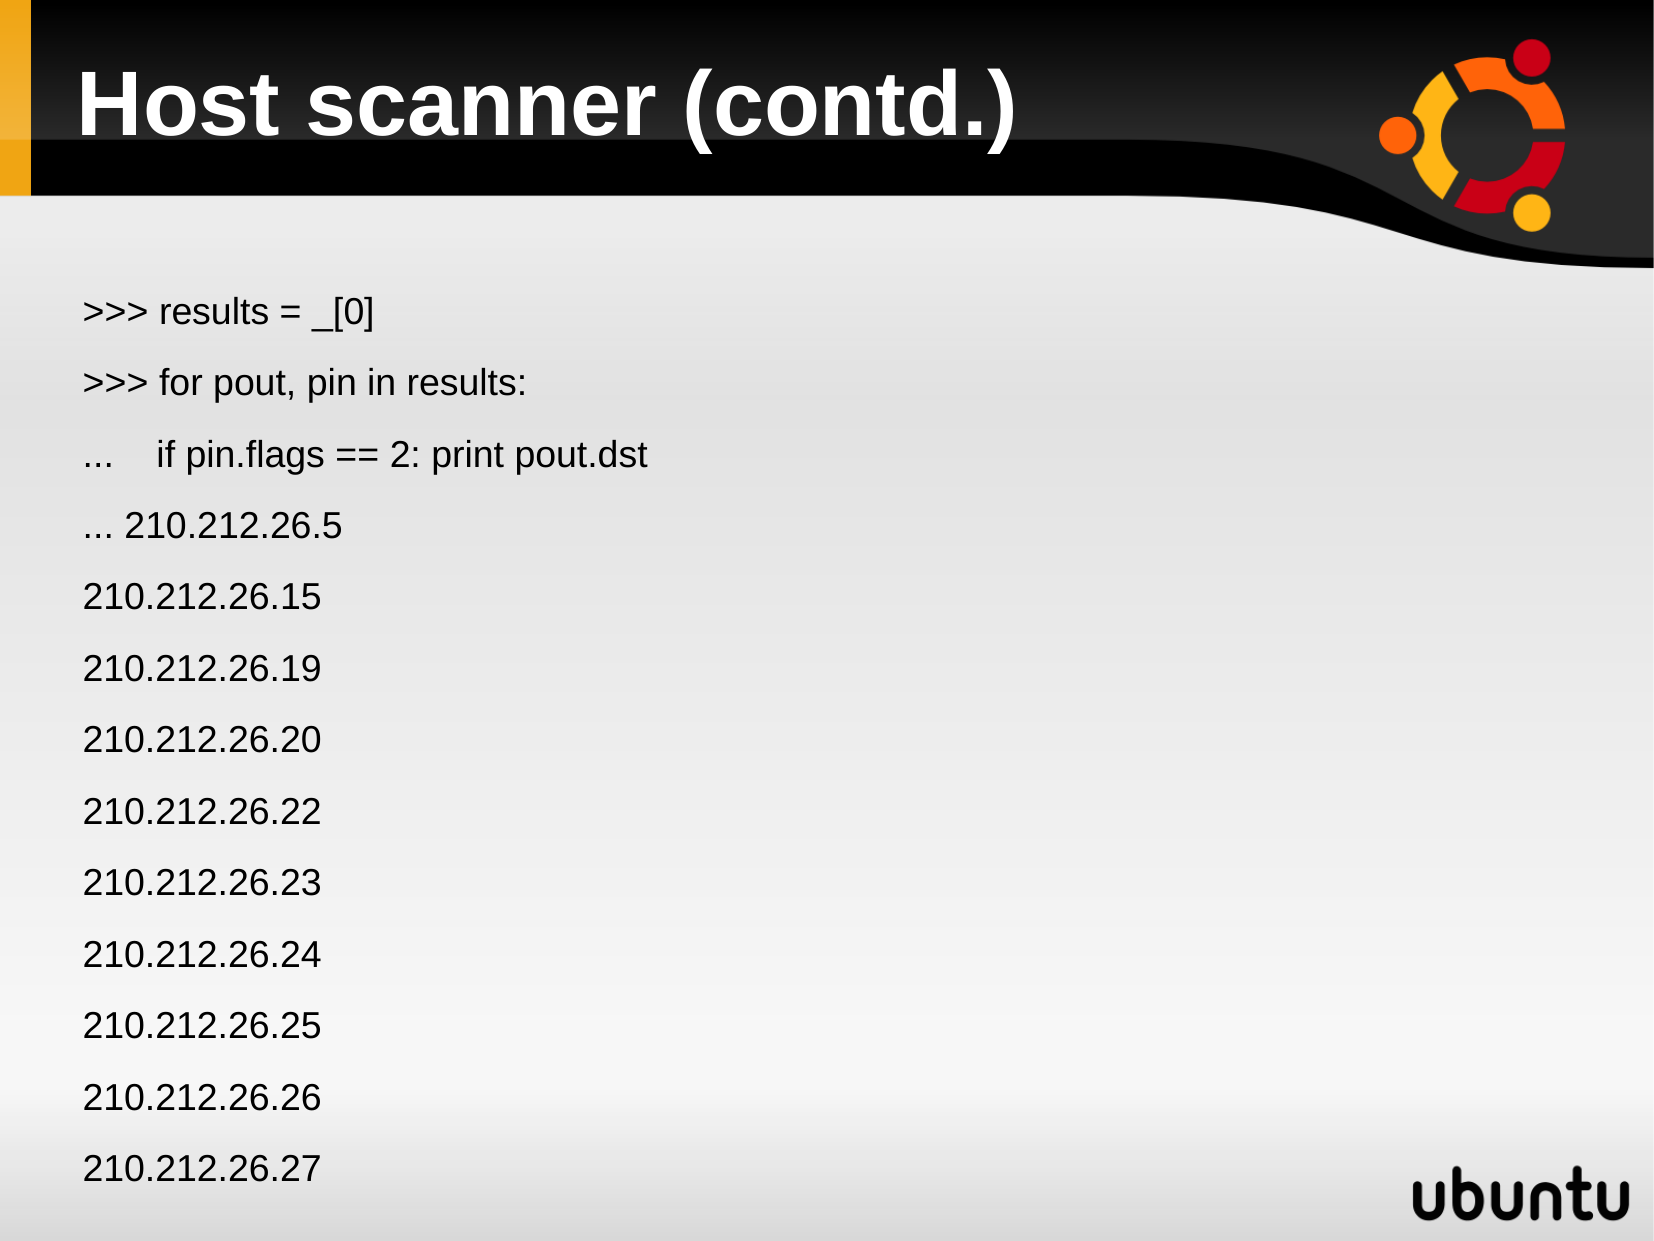

# Host scanner (contd.)
>>> results = _[0]
>>> for pout, pin in results:
... 	if pin.flags == 2: print pout.dst
... 210.212.26.5
210.212.26.15
210.212.26.19
210.212.26.20
210.212.26.22
210.212.26.23
210.212.26.24
210.212.26.25
210.212.26.26
210.212.26.27